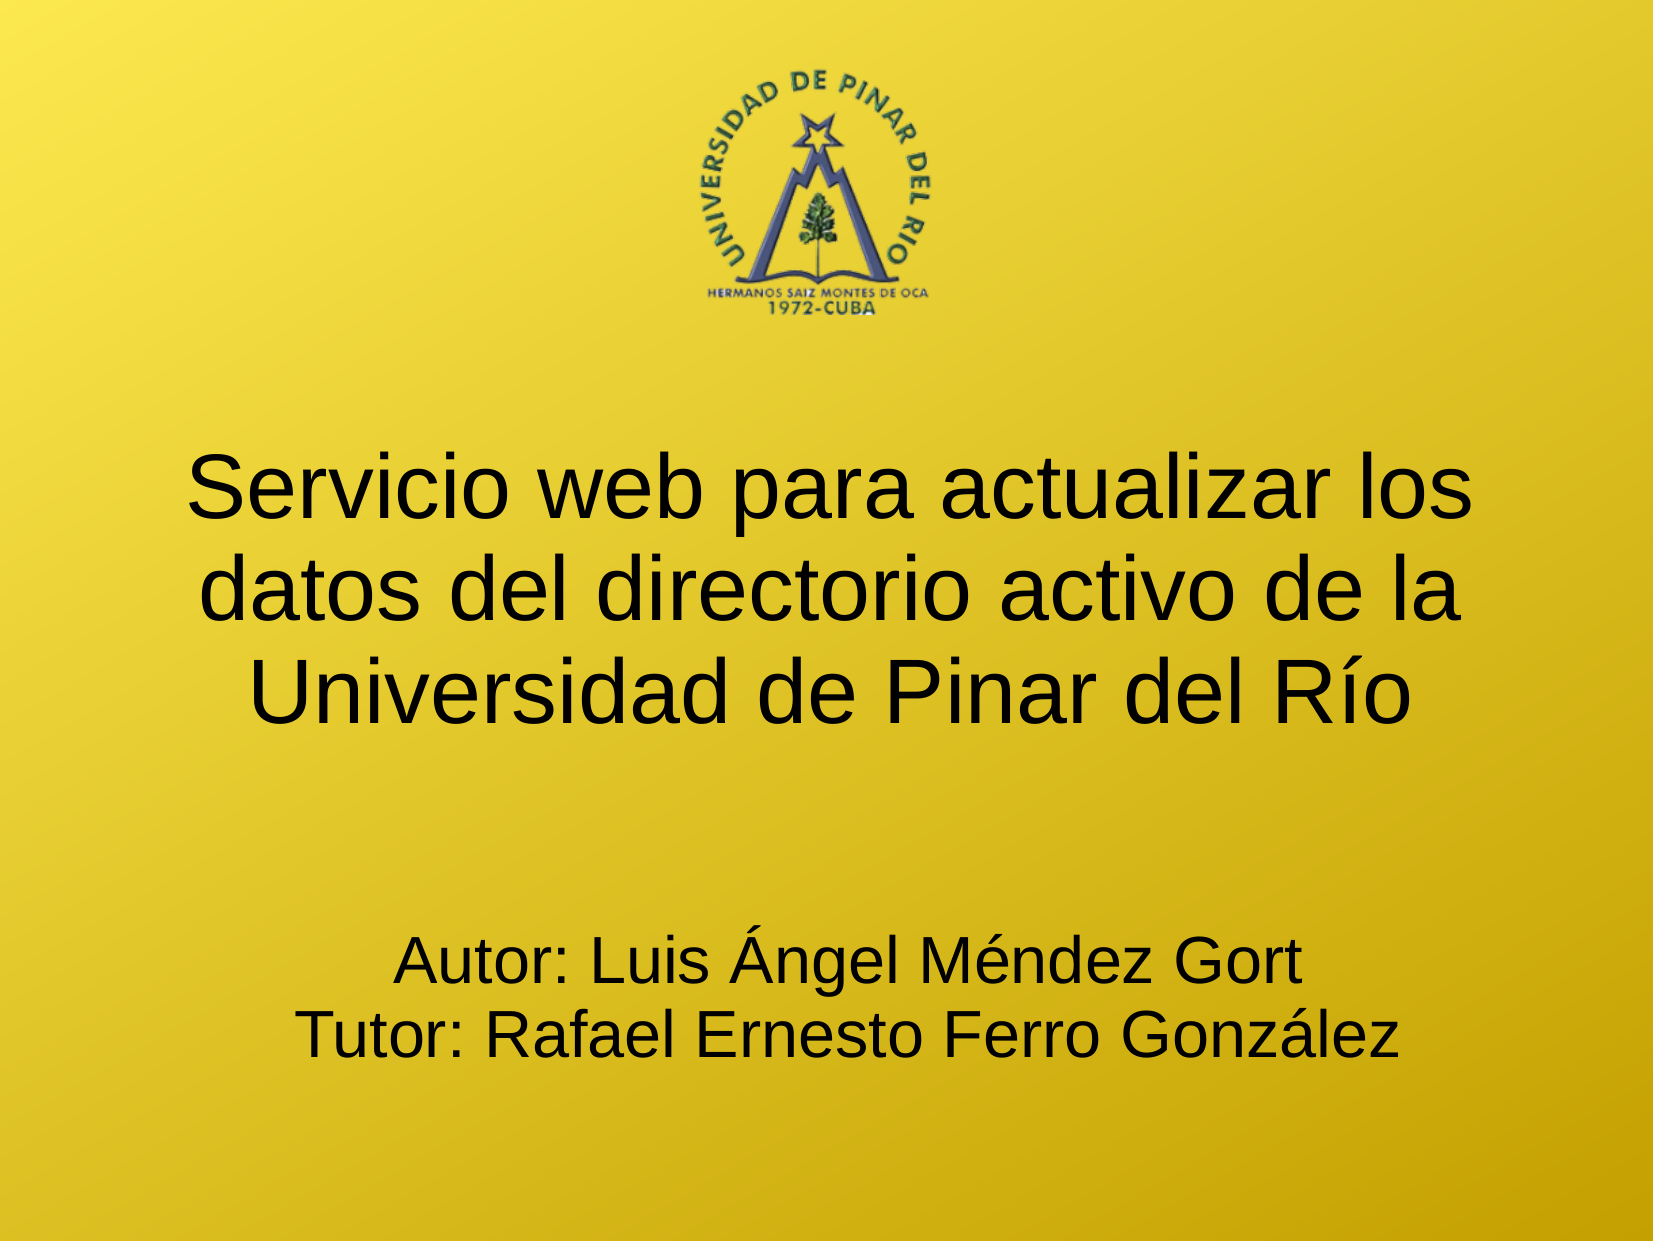

# Servicio web para actualizar los datos del directorio activo de la Universidad de Pinar del Río
Autor: Luis Ángel Méndez Gort
Tutor: Rafael Ernesto Ferro González